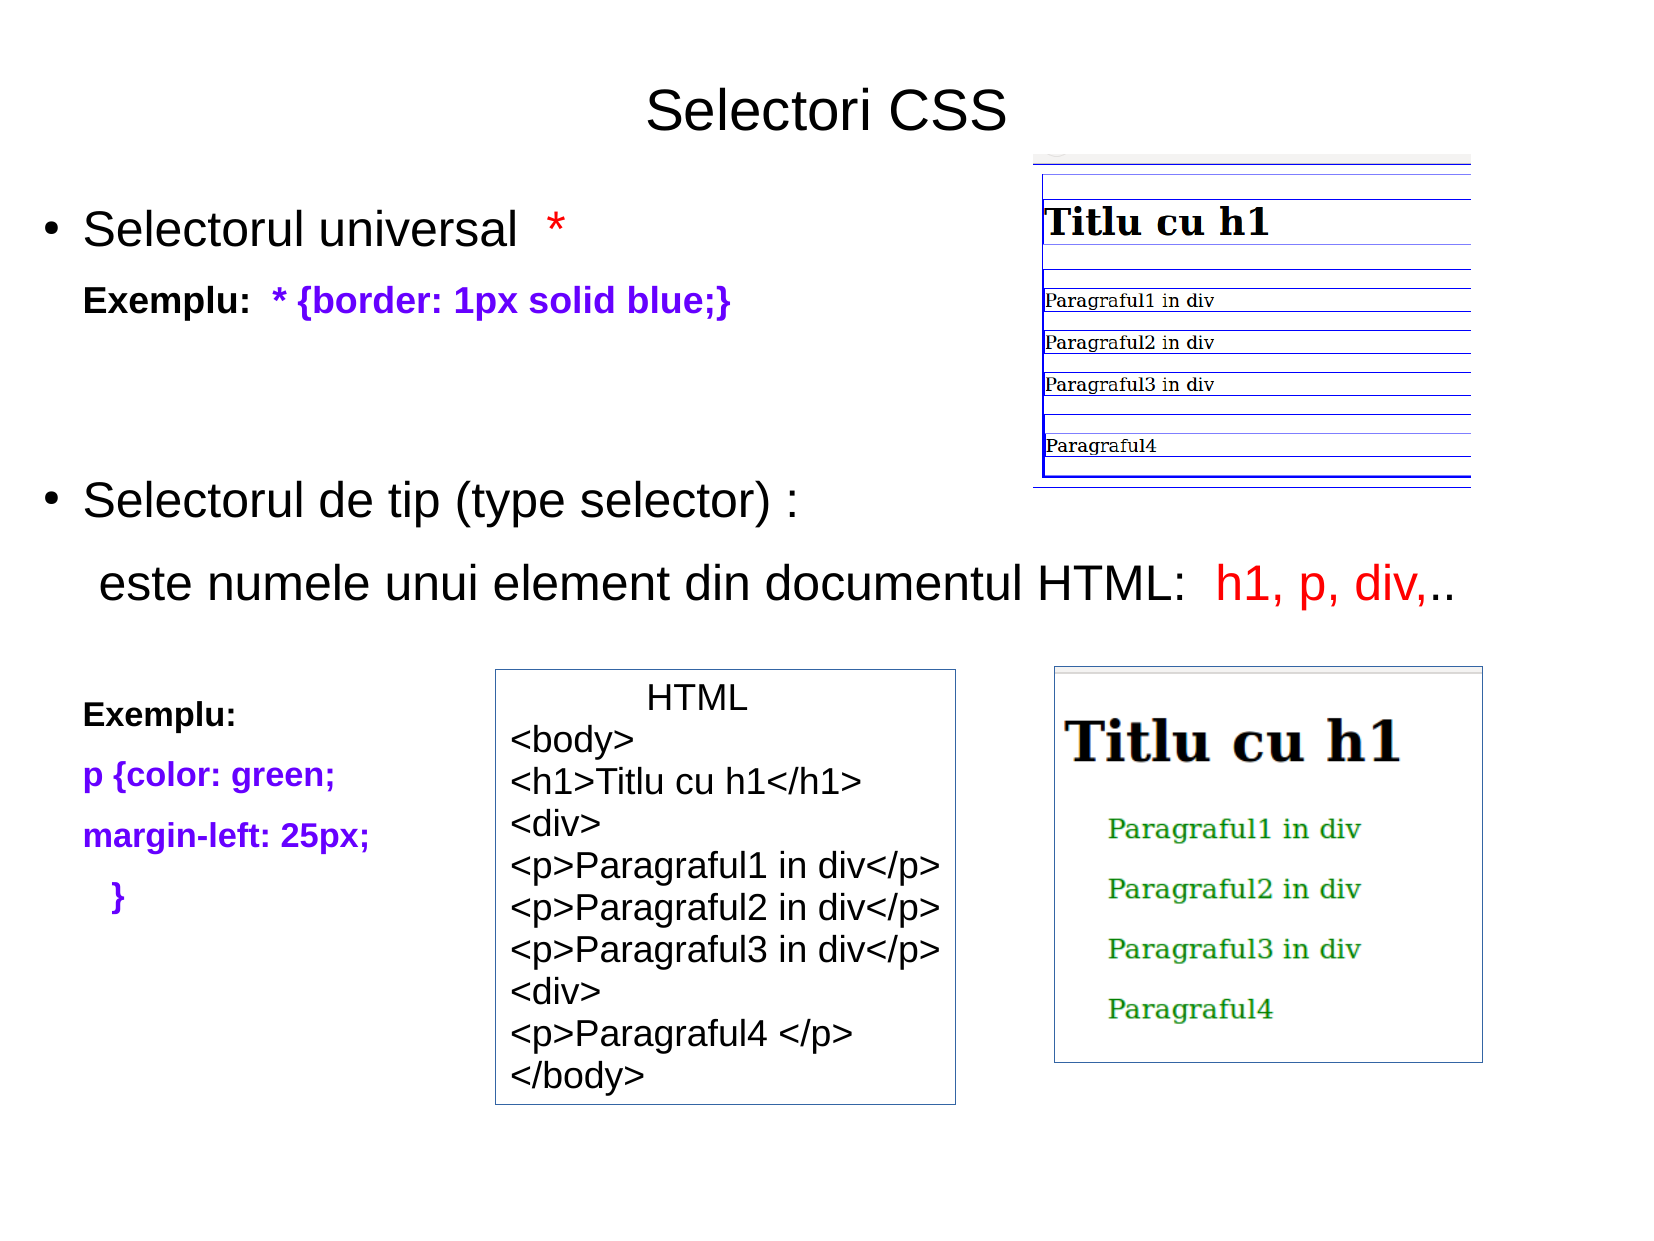

# Selectori CSS
Selectorul universal *
Exemplu: * {border: 1px solid blue;}
Selectorul de tip (type selector) :
 este numele unui element din documentul HTML: h1, p, div,..
Exemplu:
p {color: green;
margin-left: 25px;
 }
 HTML
<body>
<h1>Titlu cu h1</h1>
<div>
<p>Paragraful1 in div</p>
<p>Paragraful2 in div</p>
<p>Paragraful3 in div</p>
<div>
<p>Paragraful4 </p>
</body>